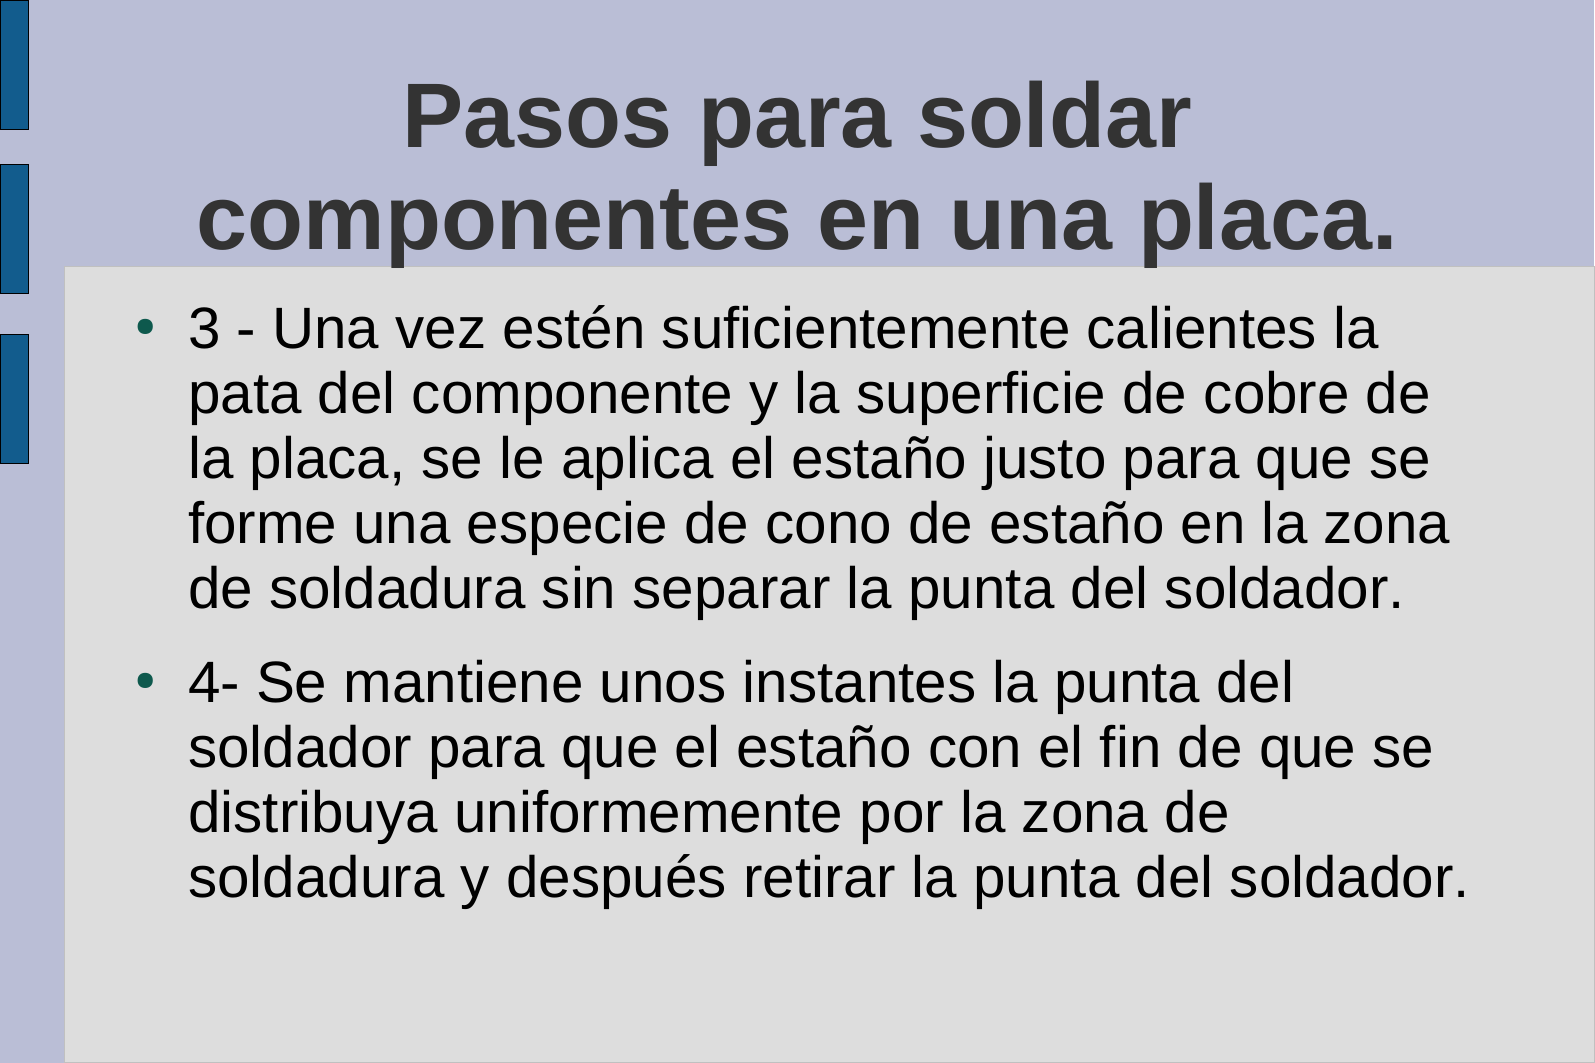

# Pasos para soldar componentes en una placa.
3 - Una vez estén suficientemente calientes la pata del componente y la superficie de cobre de la placa, se le aplica el estaño justo para que se forme una especie de cono de estaño en la zona de soldadura sin separar la punta del soldador.
4- Se mantiene unos instantes la punta del soldador para que el estaño con el fin de que se distribuya uniformemente por la zona de soldadura y después retirar la punta del soldador.